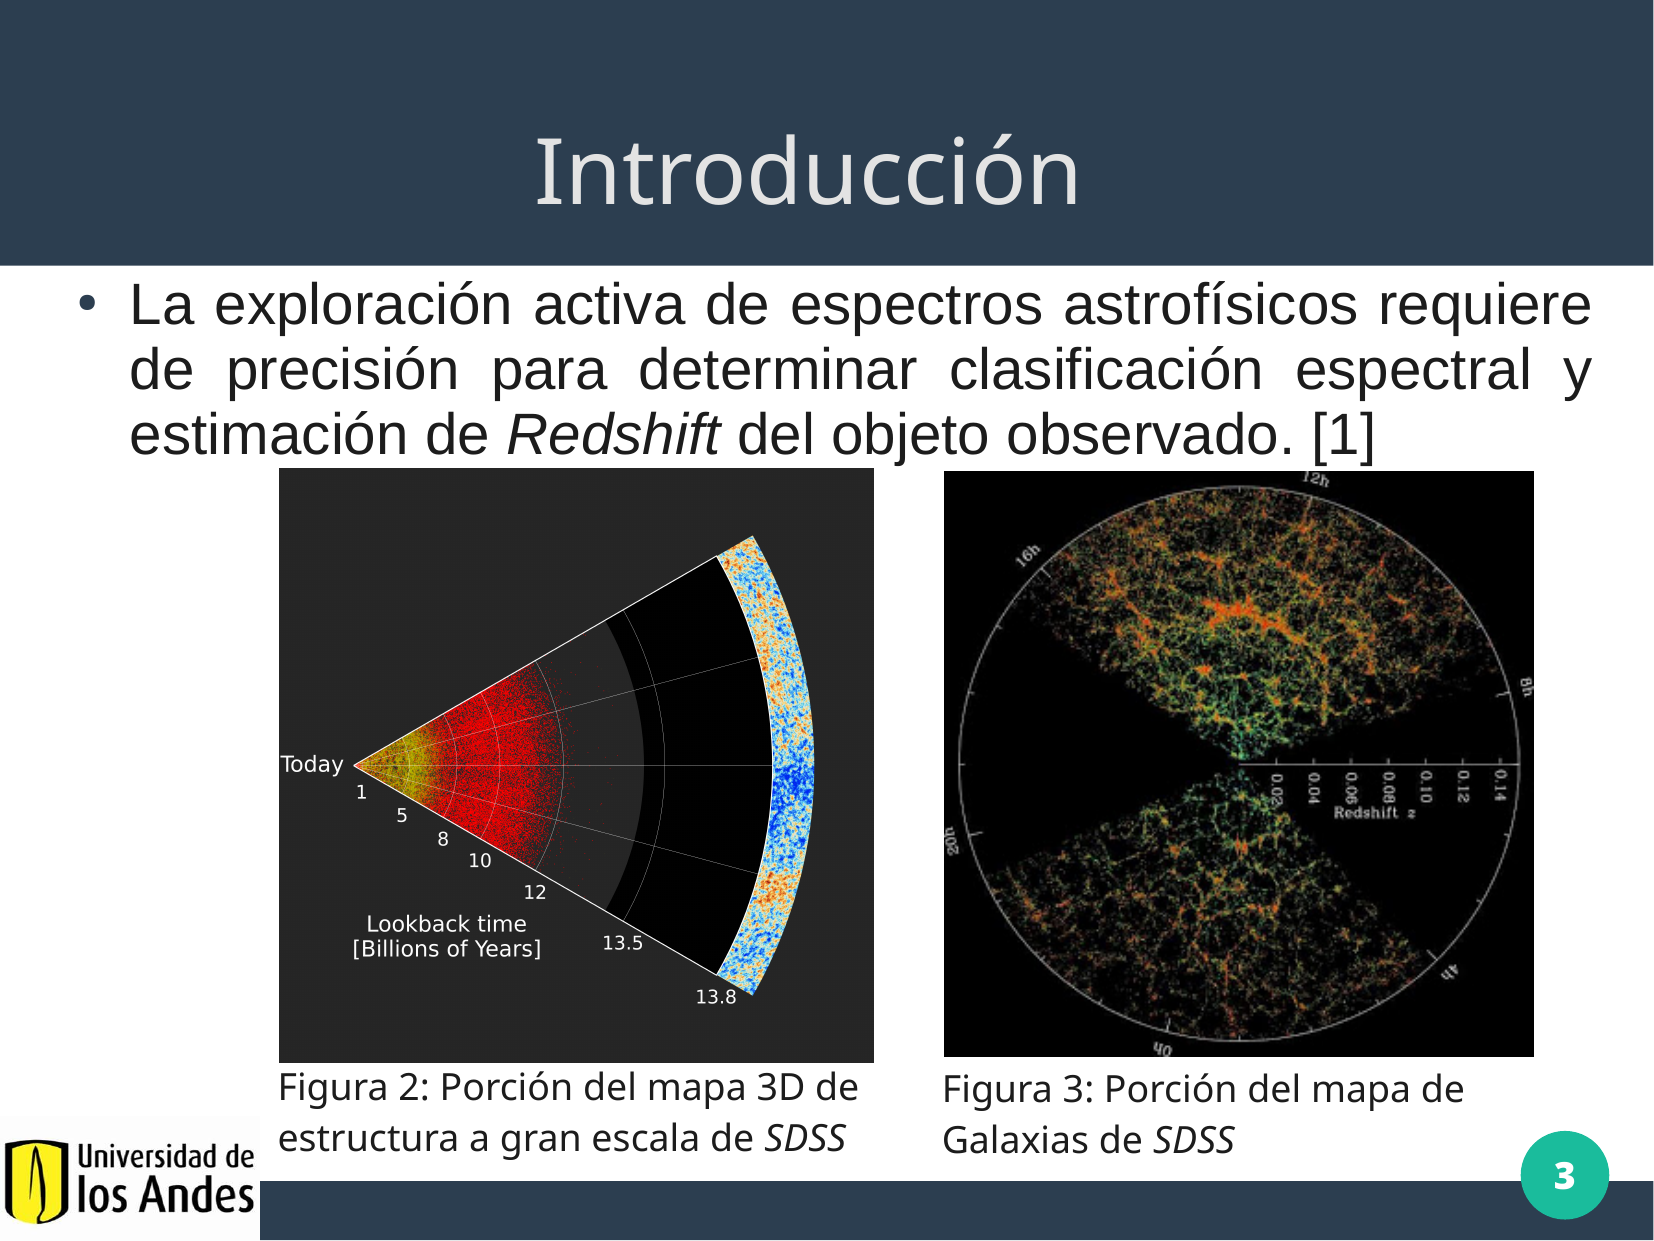

Introducción
# La exploración activa de espectros astrofísicos requiere de precisión para determinar clasificación espectral y estimación de Redshift del objeto observado. [1]
Figura 2: Porción del mapa 3D de
estructura a gran escala de SDSS
Figura 3: Porción del mapa de Galaxias de SDSS
3